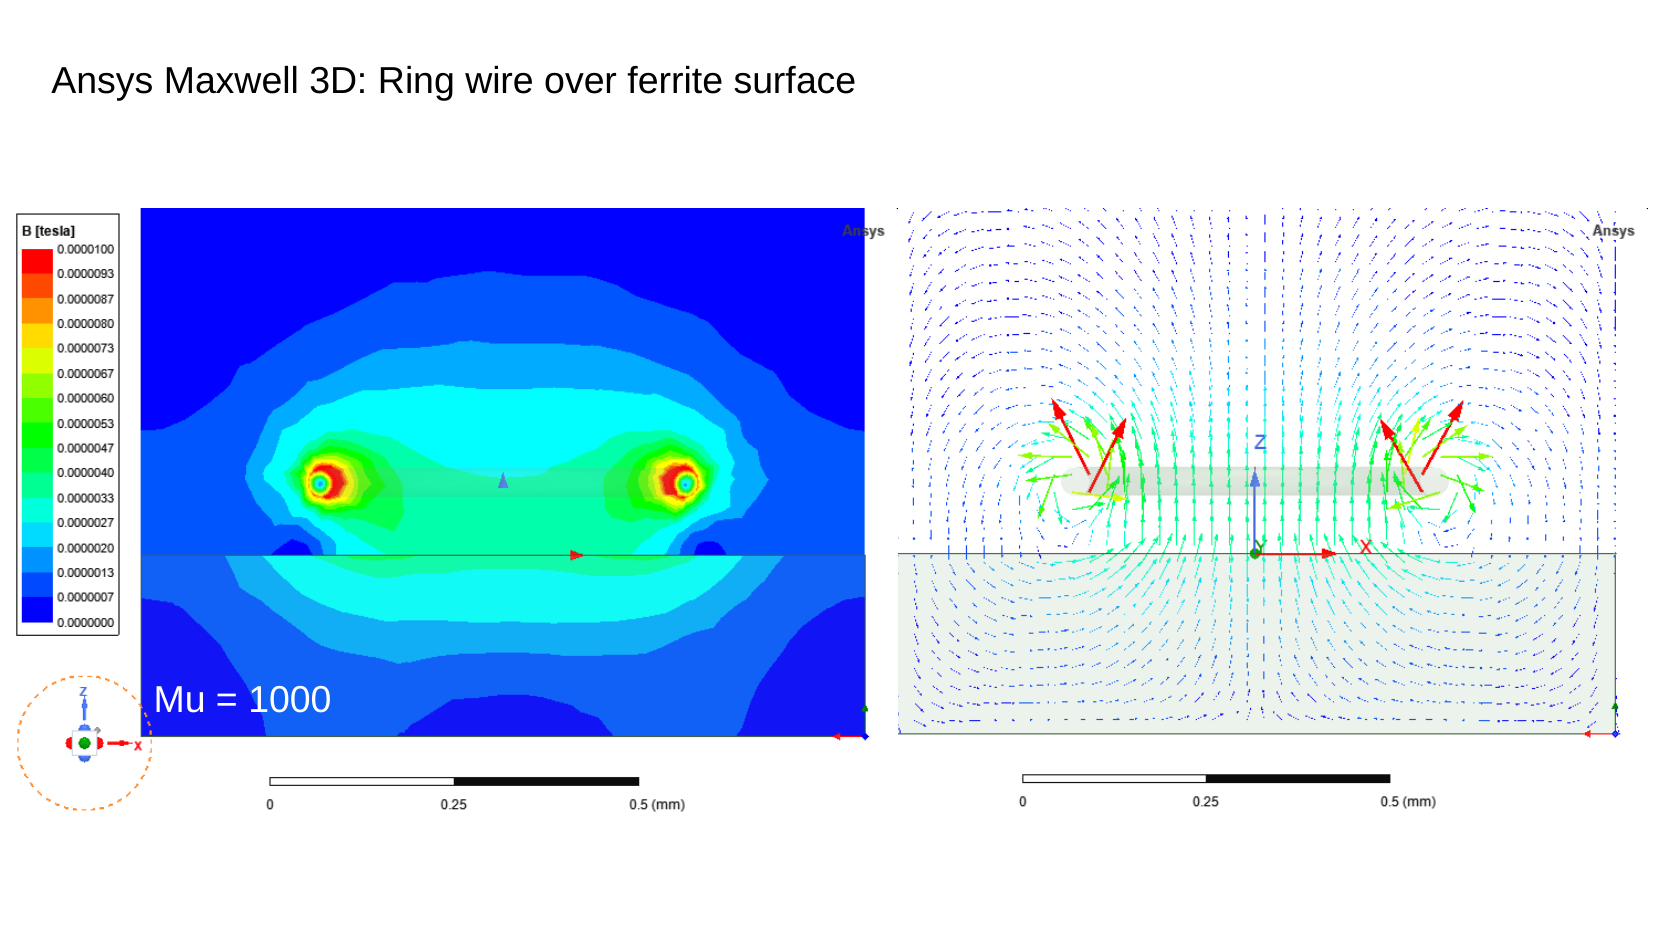

Ansys Maxwell 3D: Ring wire over ferrite surface
Mu = 1000